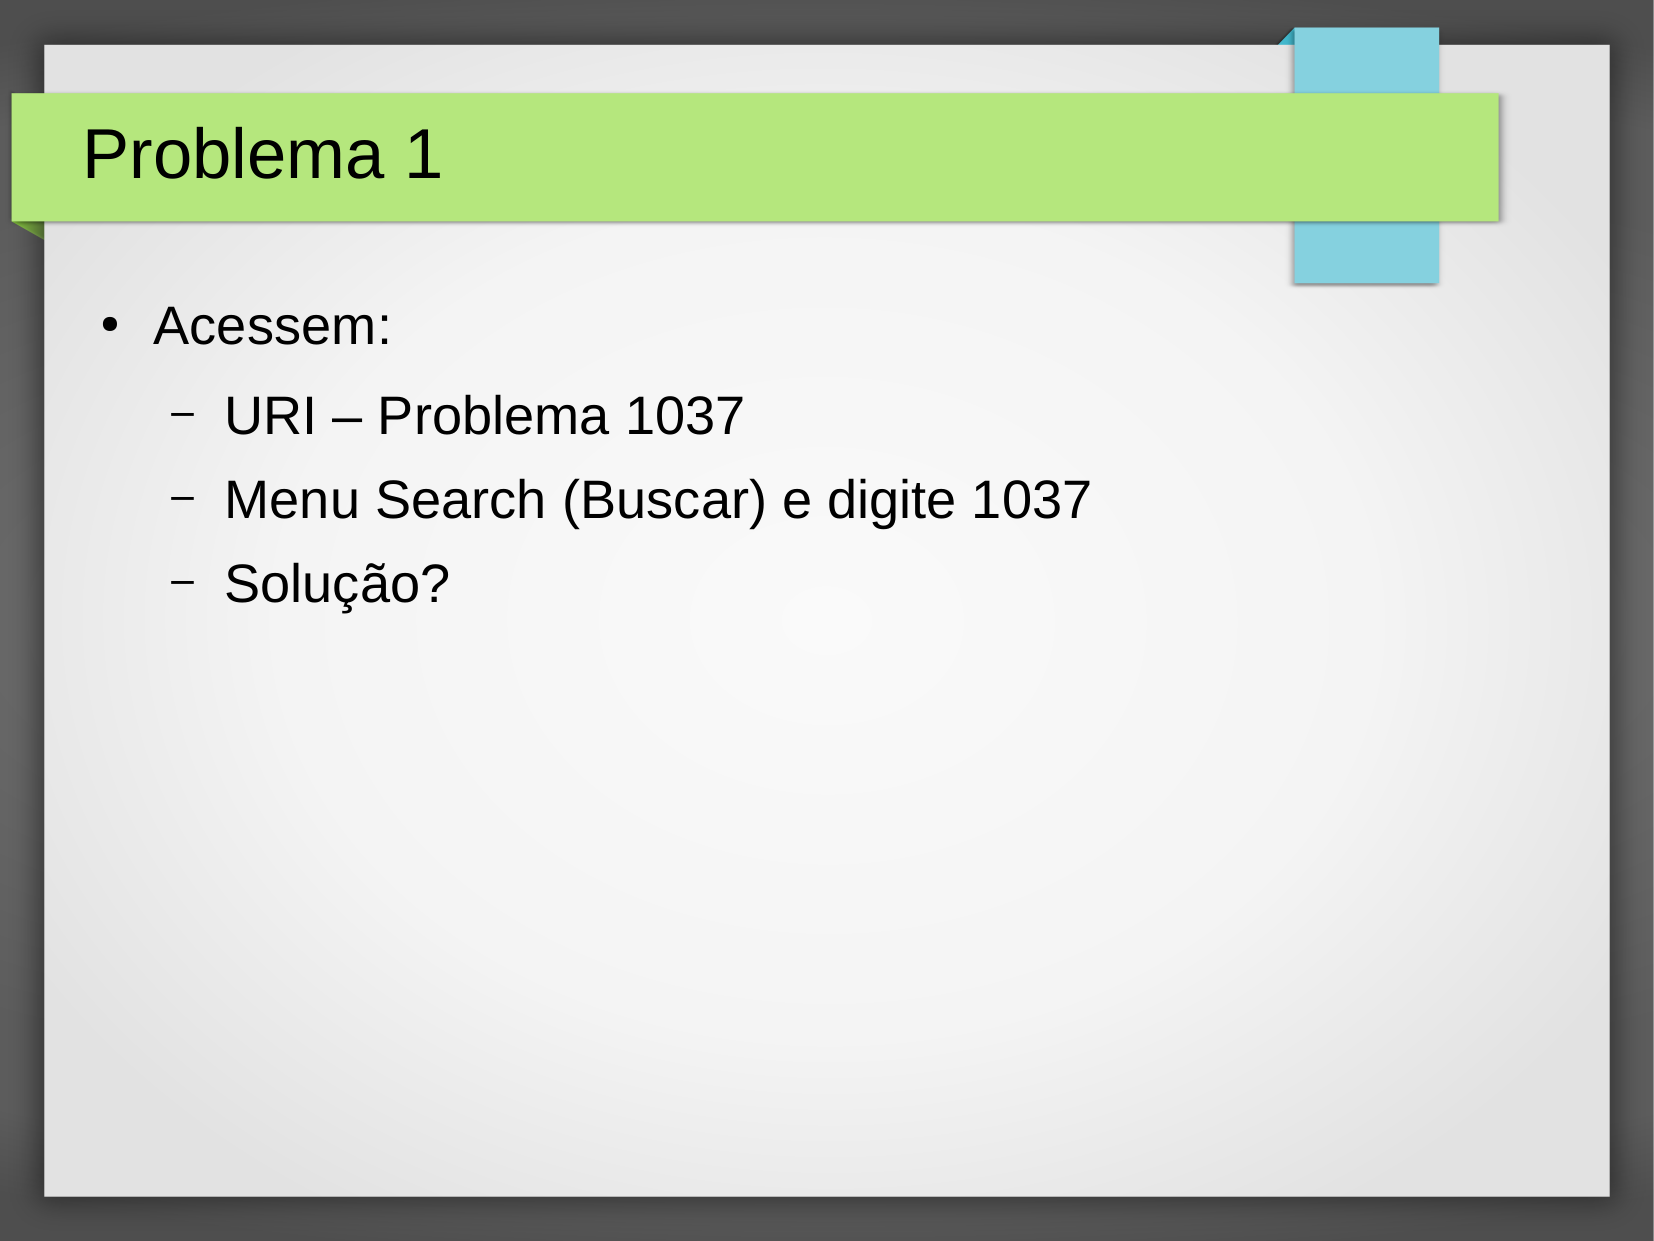

# Problema 1
Acessem:
URI – Problema 1037
Menu Search (Buscar) e digite 1037
Solução?